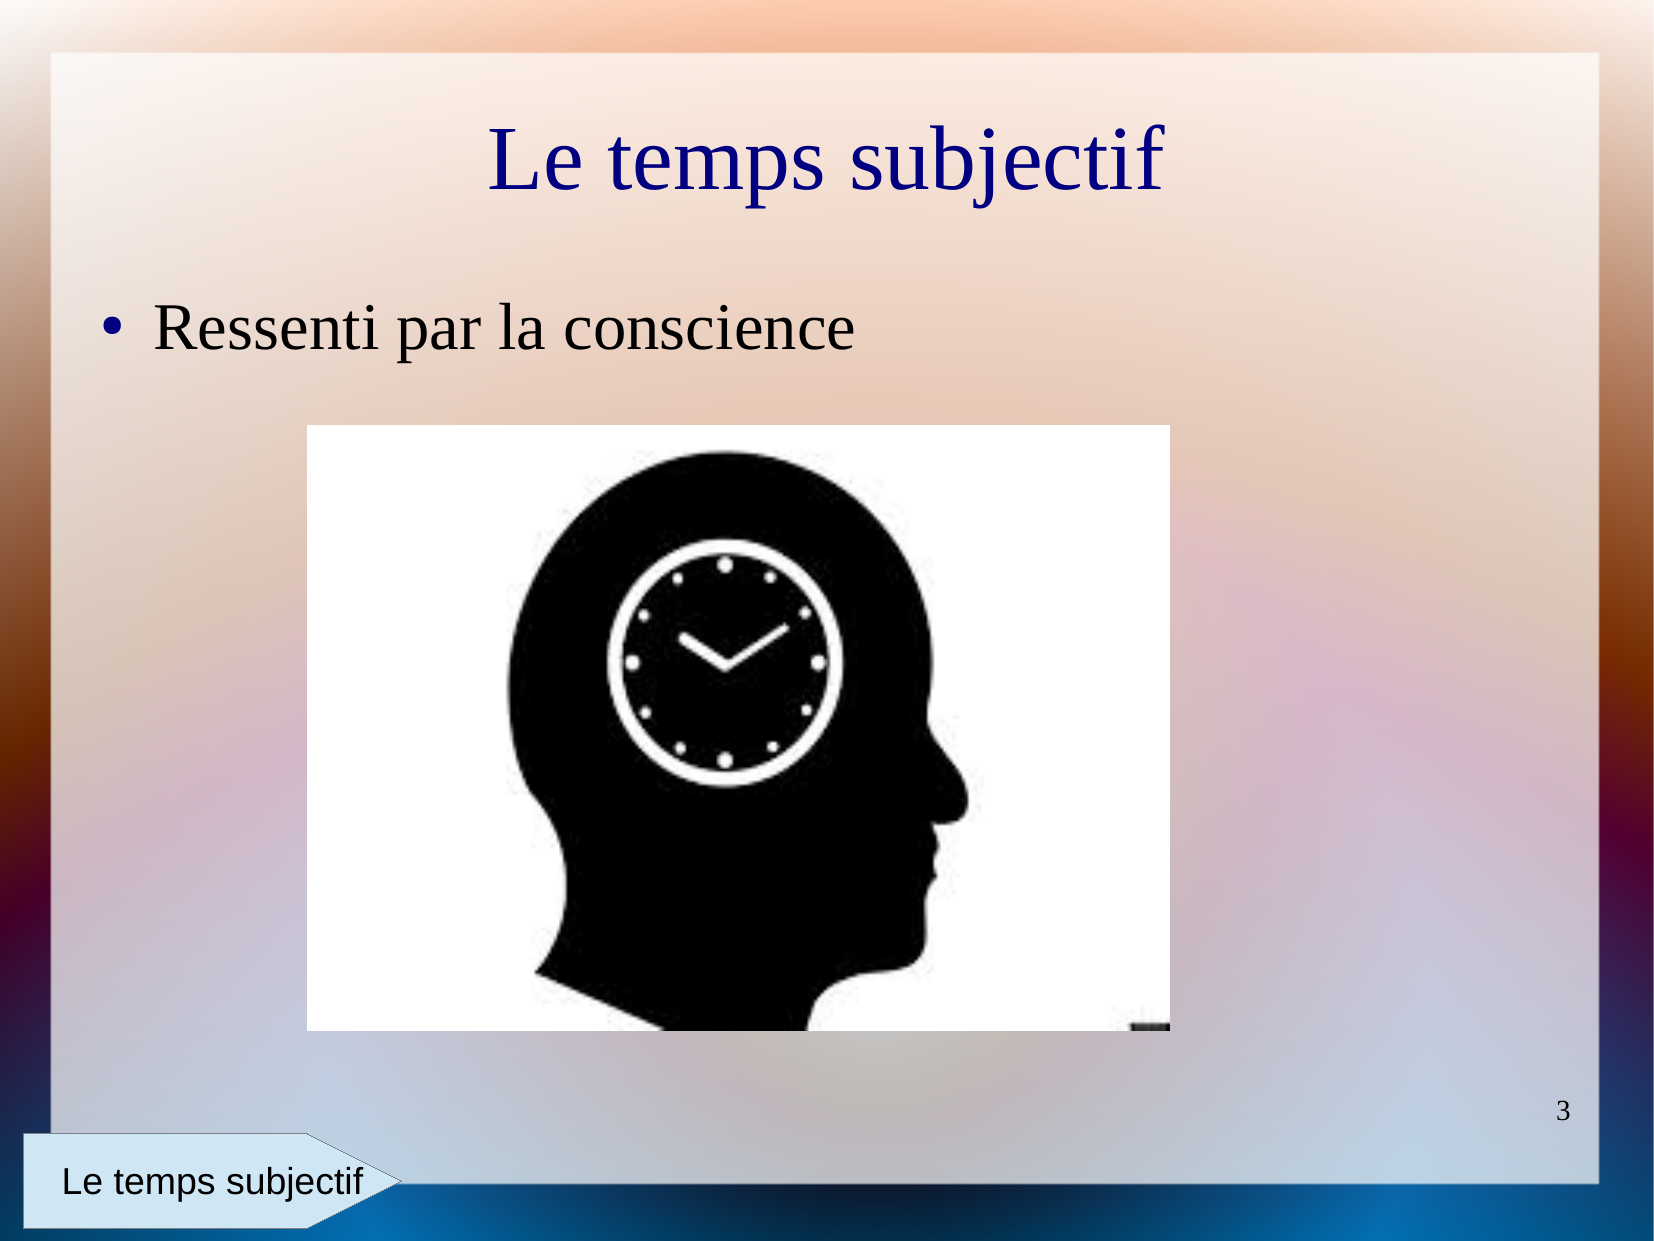

# Le temps subjectif
Ressenti par la conscience
3
Le temps subjectif